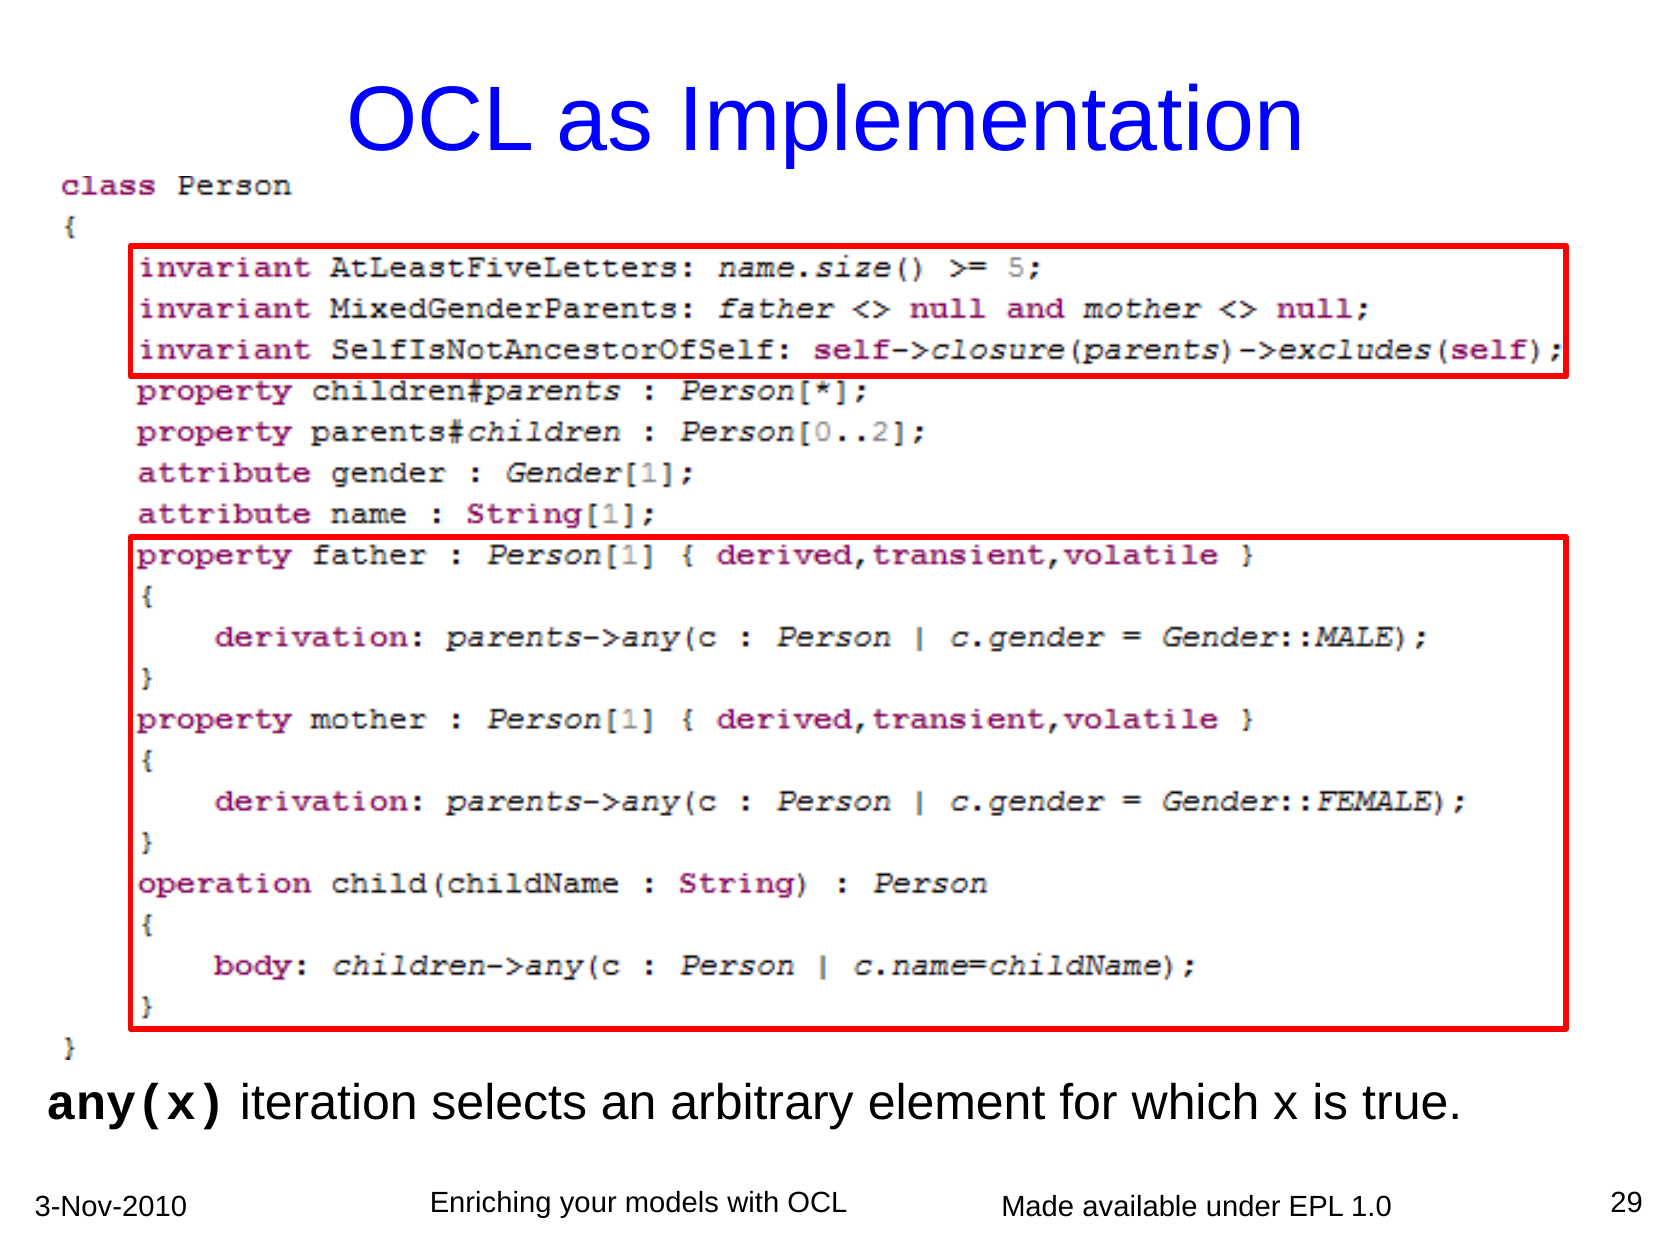

# OCL as Implementation
any(x) iteration selects an arbitrary element for which x is true.
Enriching your models with OCL
29
3-Nov-2010